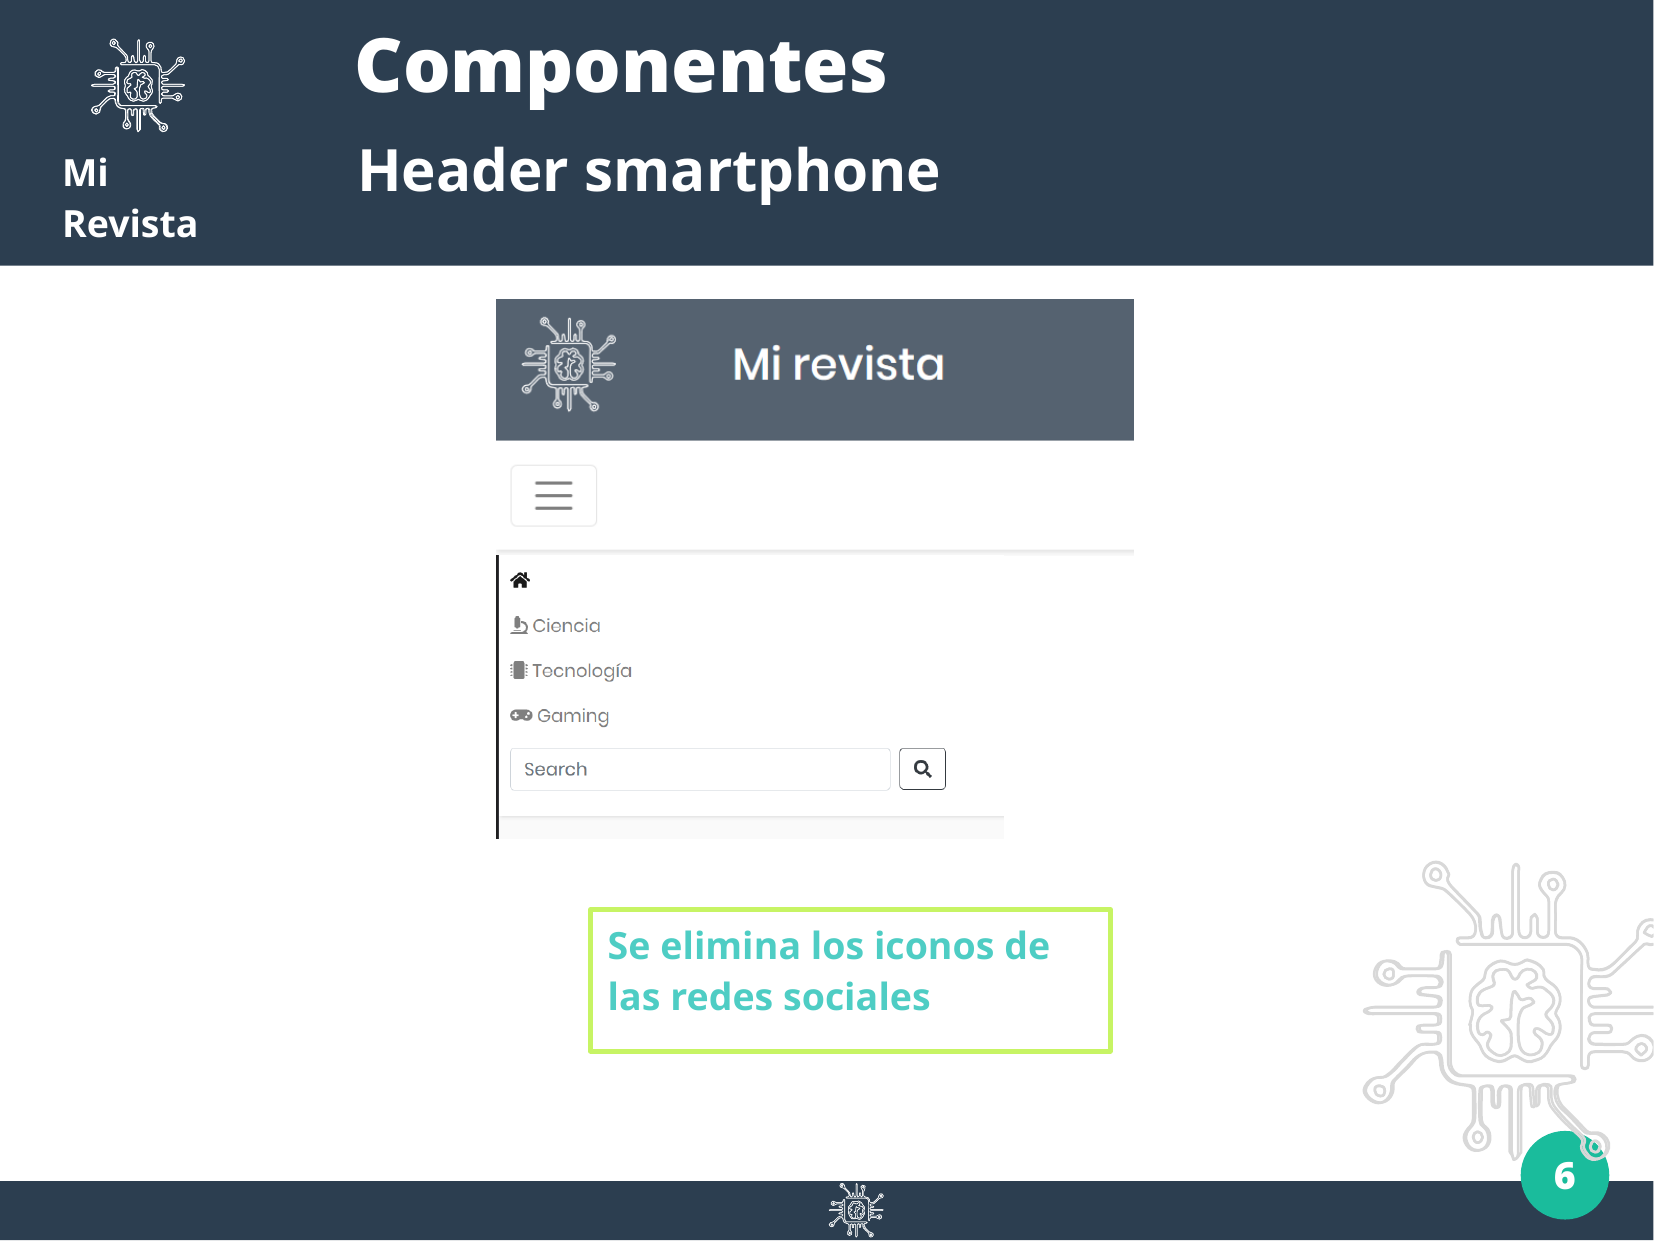

# Componentes
Header smartphone
Mi Revista
Se elimina los iconos de las redes sociales
6